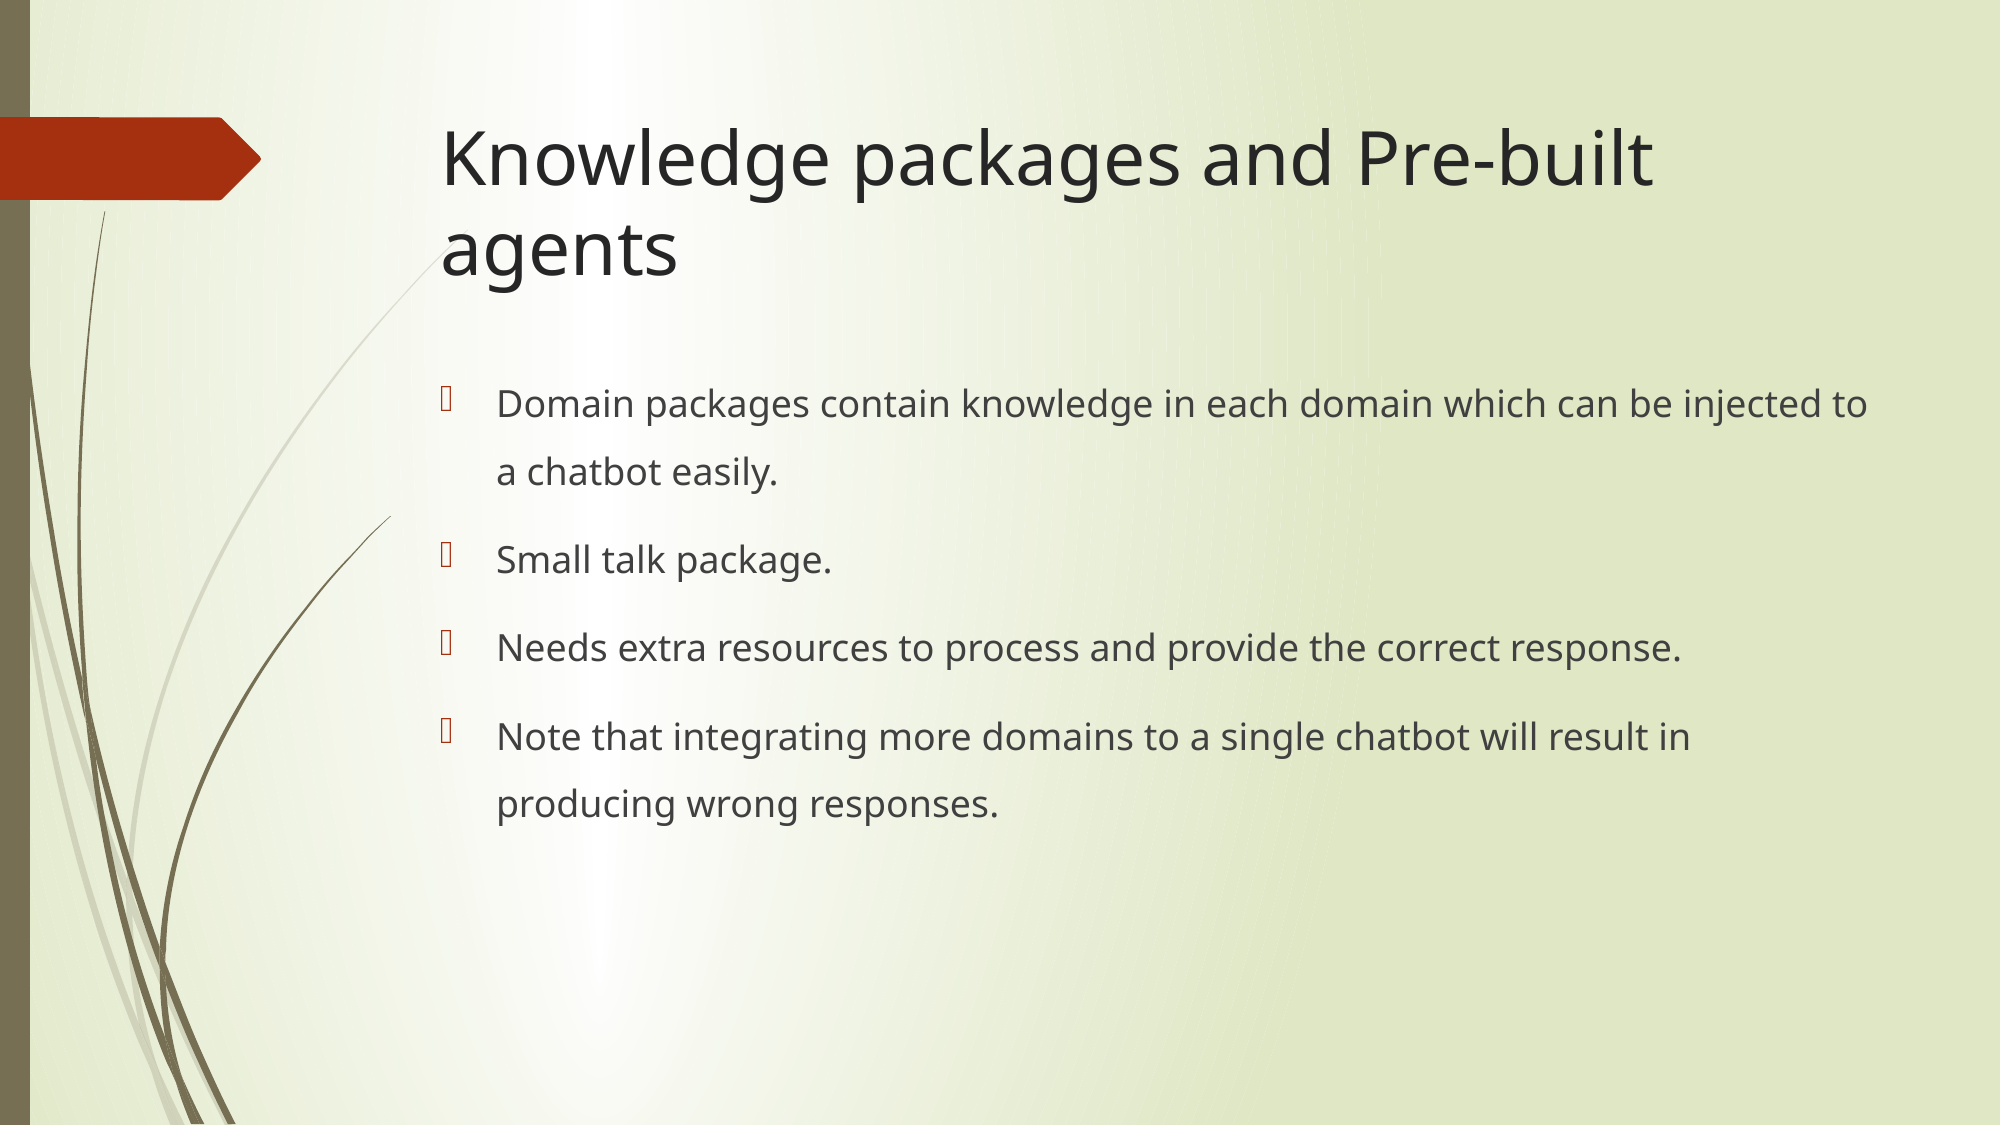

# Knowledge packages and Pre-built agents
Domain packages contain knowledge in each domain which can be injected to a chatbot easily.
Small talk package.
Needs extra resources to process and provide the correct response.
Note that integrating more domains to a single chatbot will result in producing wrong responses.